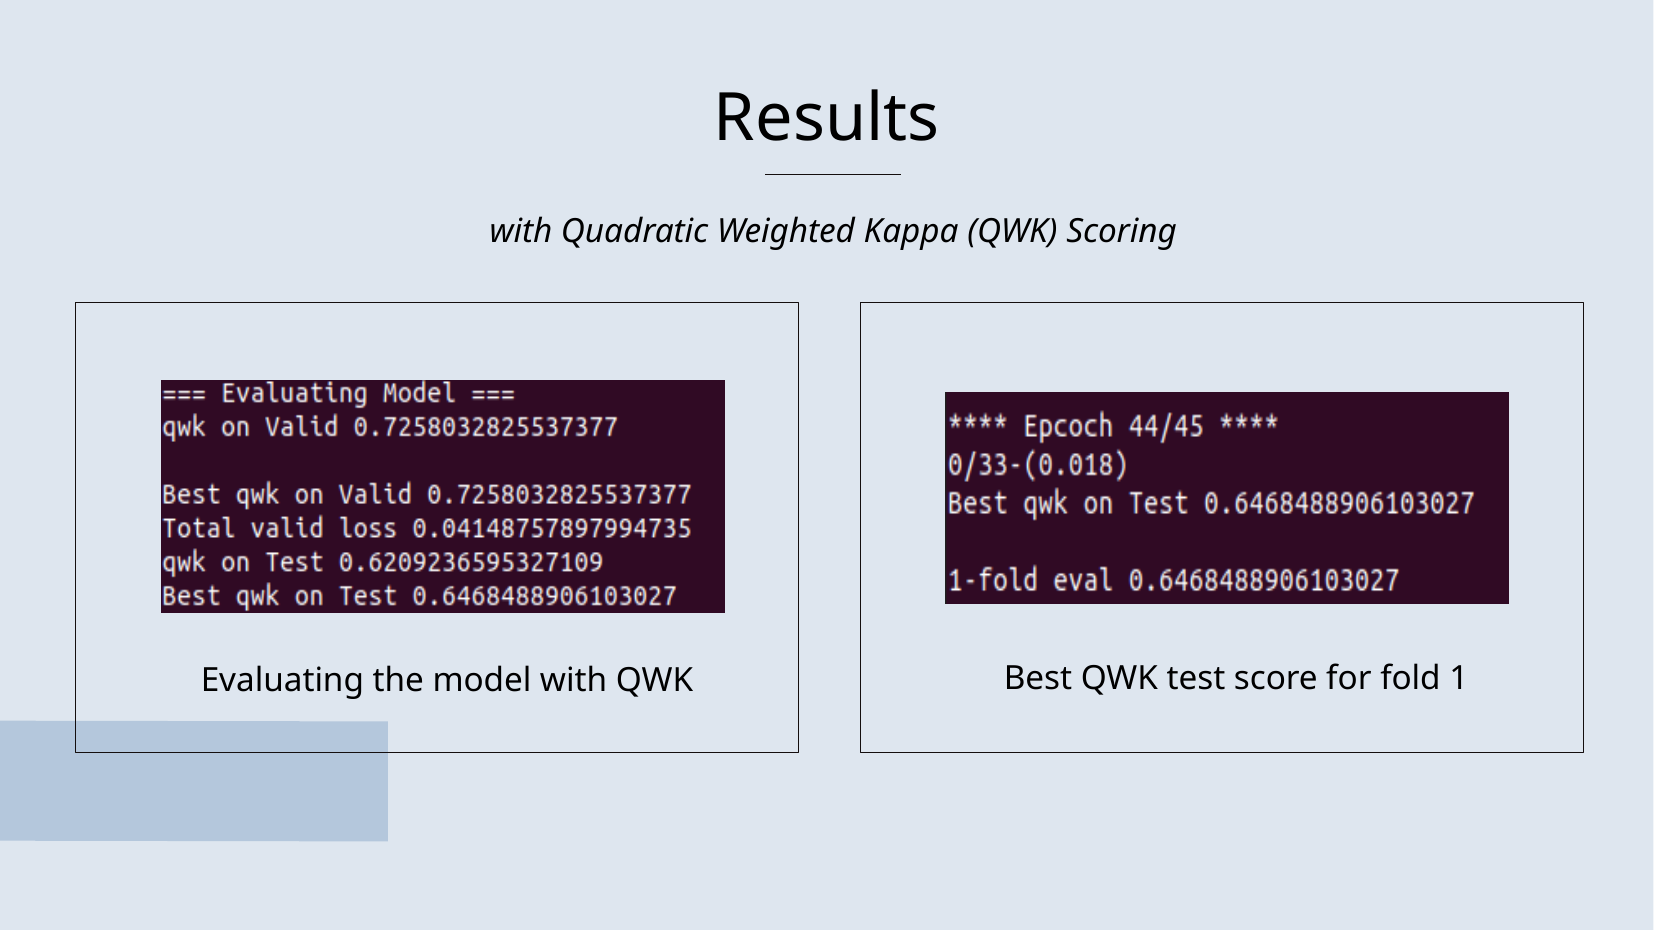

# Results
with Quadratic Weighted Kappa (QWK) Scoring
Best QWK test score for fold 1
Evaluating the model with QWK